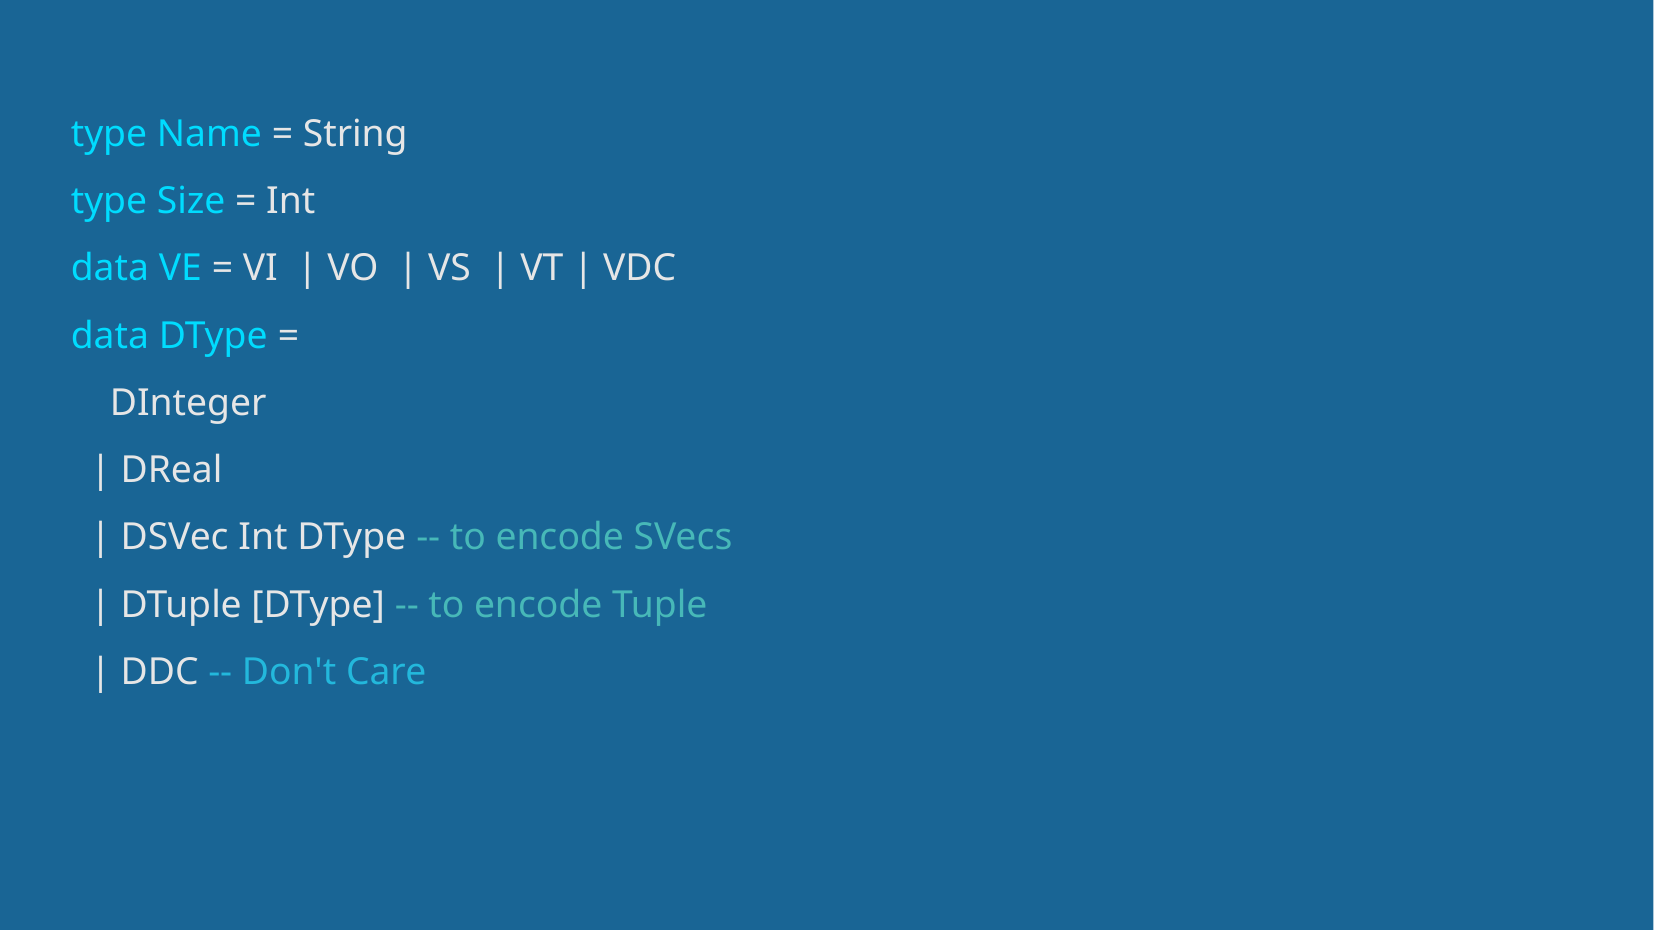

# type Name = String
type Size = Int
data VE = VI | VO | VS | VT | VDC
data DType =
 DInteger
 | DReal
 | DSVec Int DType -- to encode SVecs
 | DTuple [DType] -- to encode Tuple
 | DDC -- Don't Care